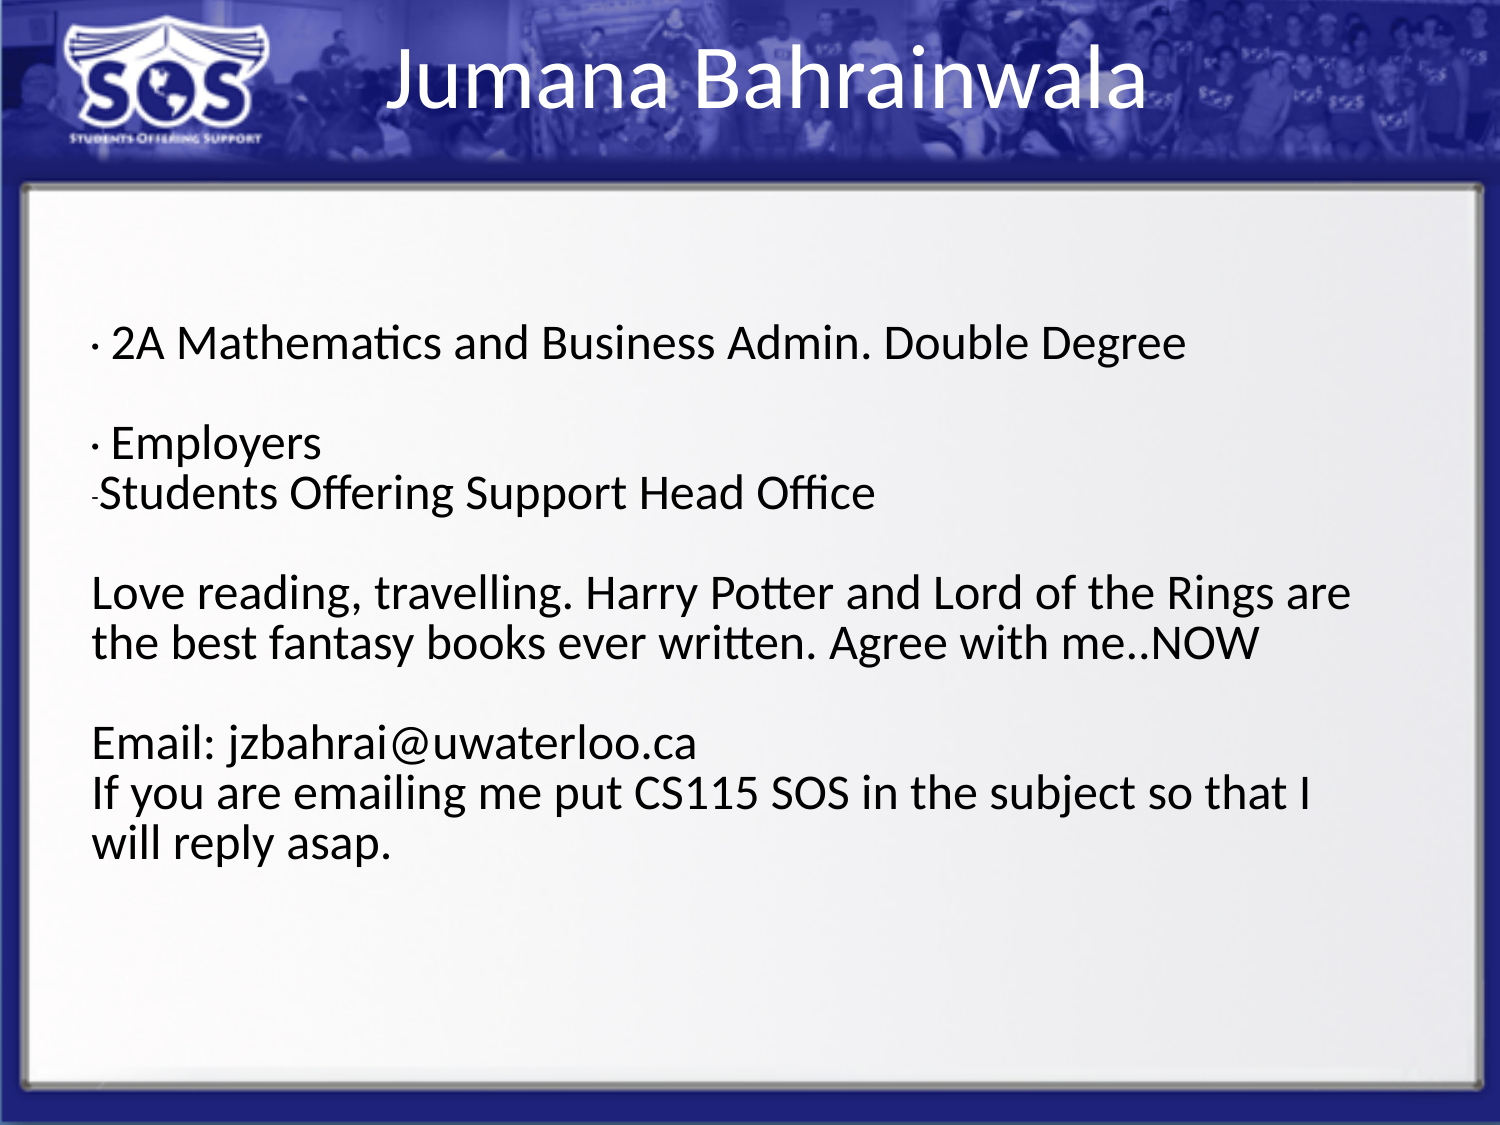

Jumana Bahrainwala
 2A Mathematics and Business Admin. Double Degree
 Employers
Students Offering Support Head Office
Love reading, travelling. Harry Potter and Lord of the Rings are the best fantasy books ever written. Agree with me..NOW
Email: jzbahrai@uwaterloo.ca
If you are emailing me put CS115 SOS in the subject so that I will reply asap.